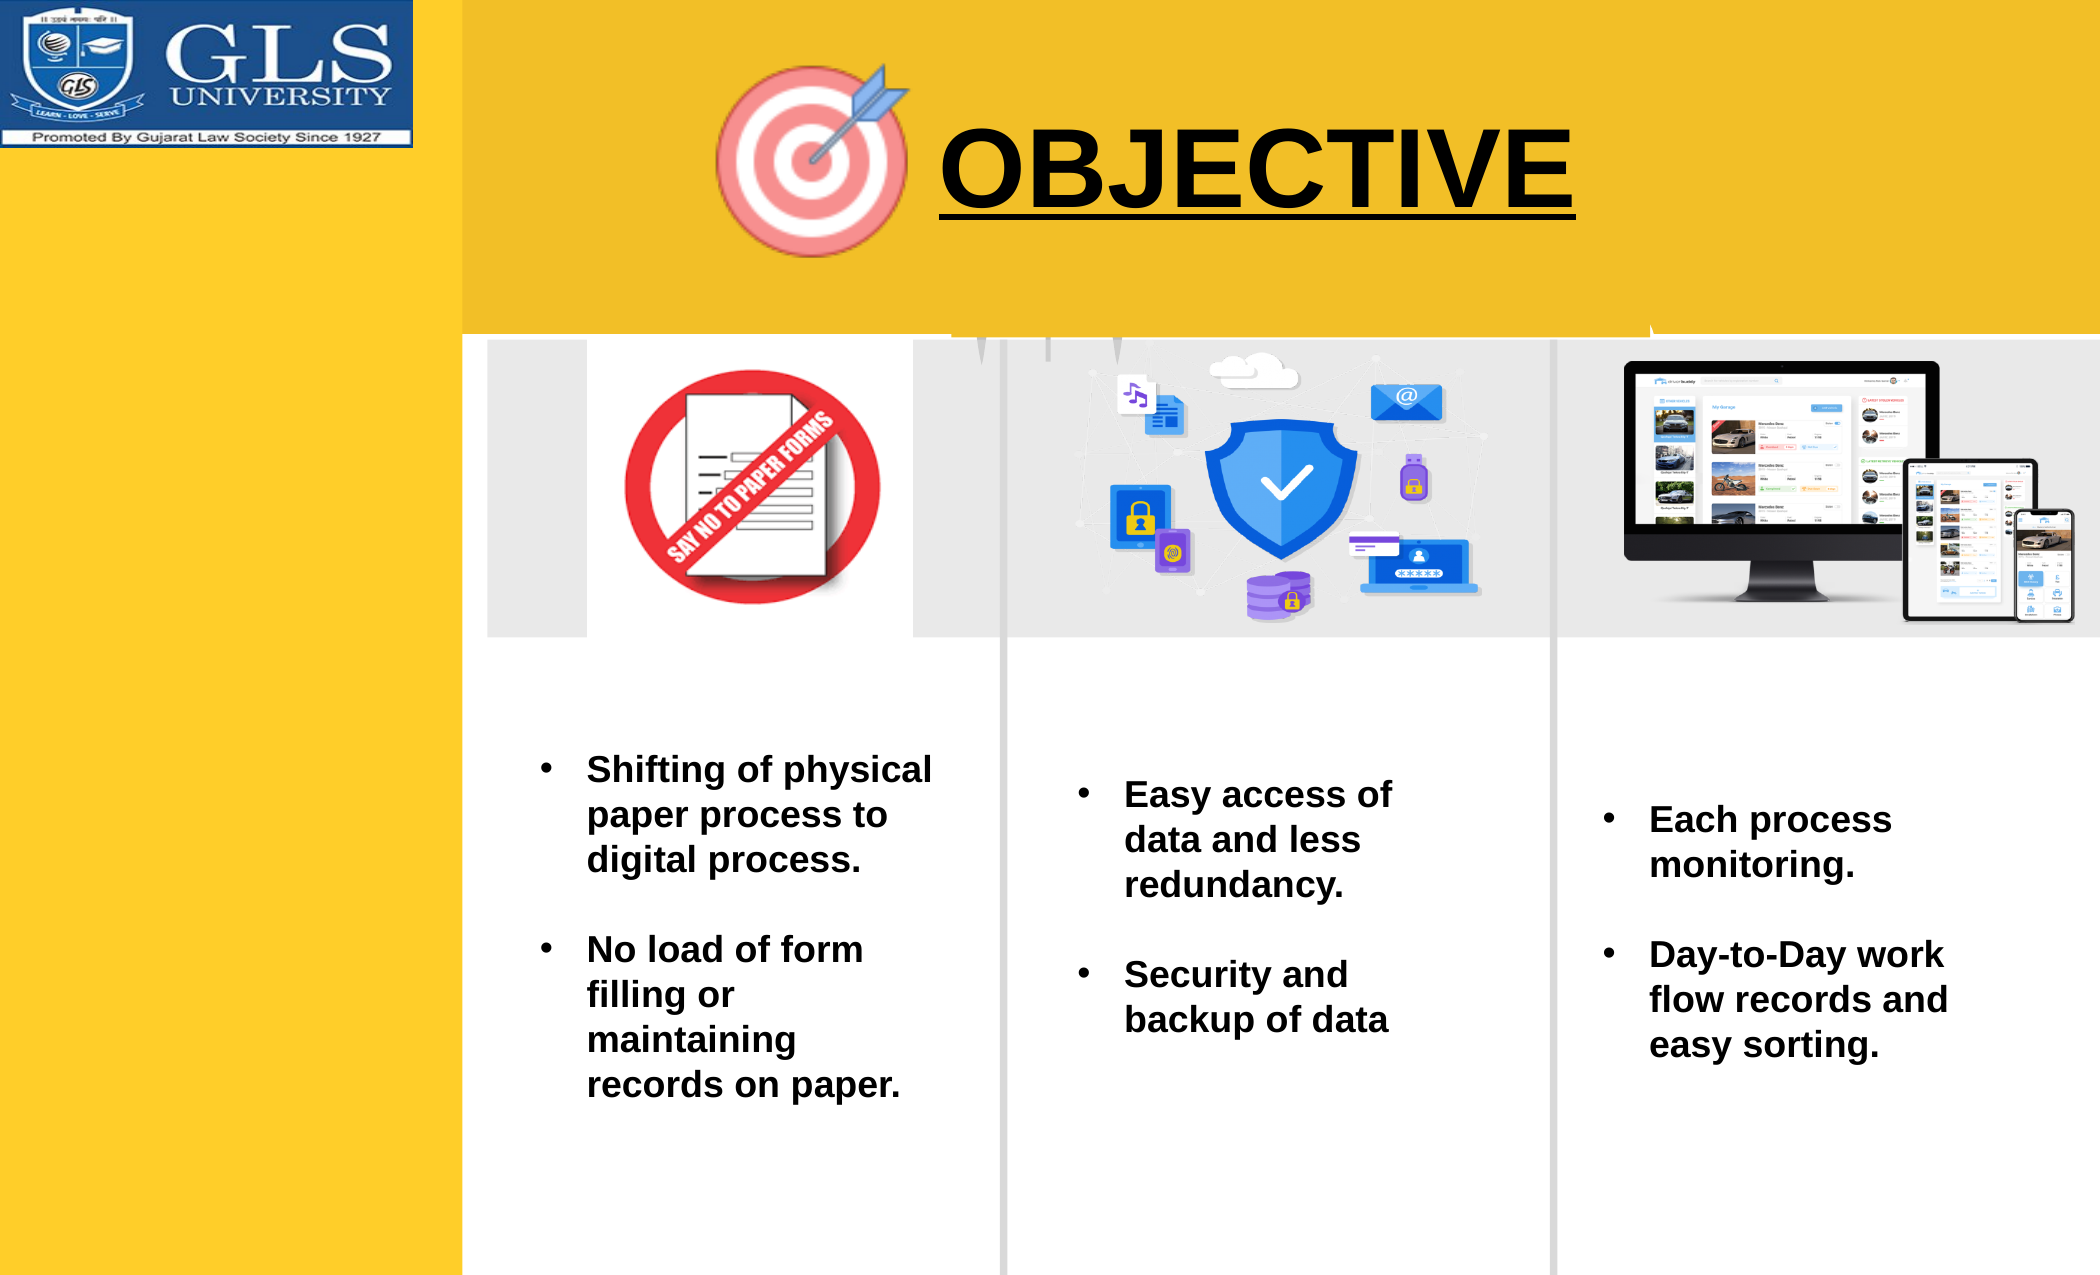

OBJECTIVE
Shifting of physical paper process to digital process.
No load of form filling or maintaining records on paper.
Easy access of data and less redundancy.
Security and backup of data
Each process monitoring.
Day-to-Day work flow records and easy sorting.